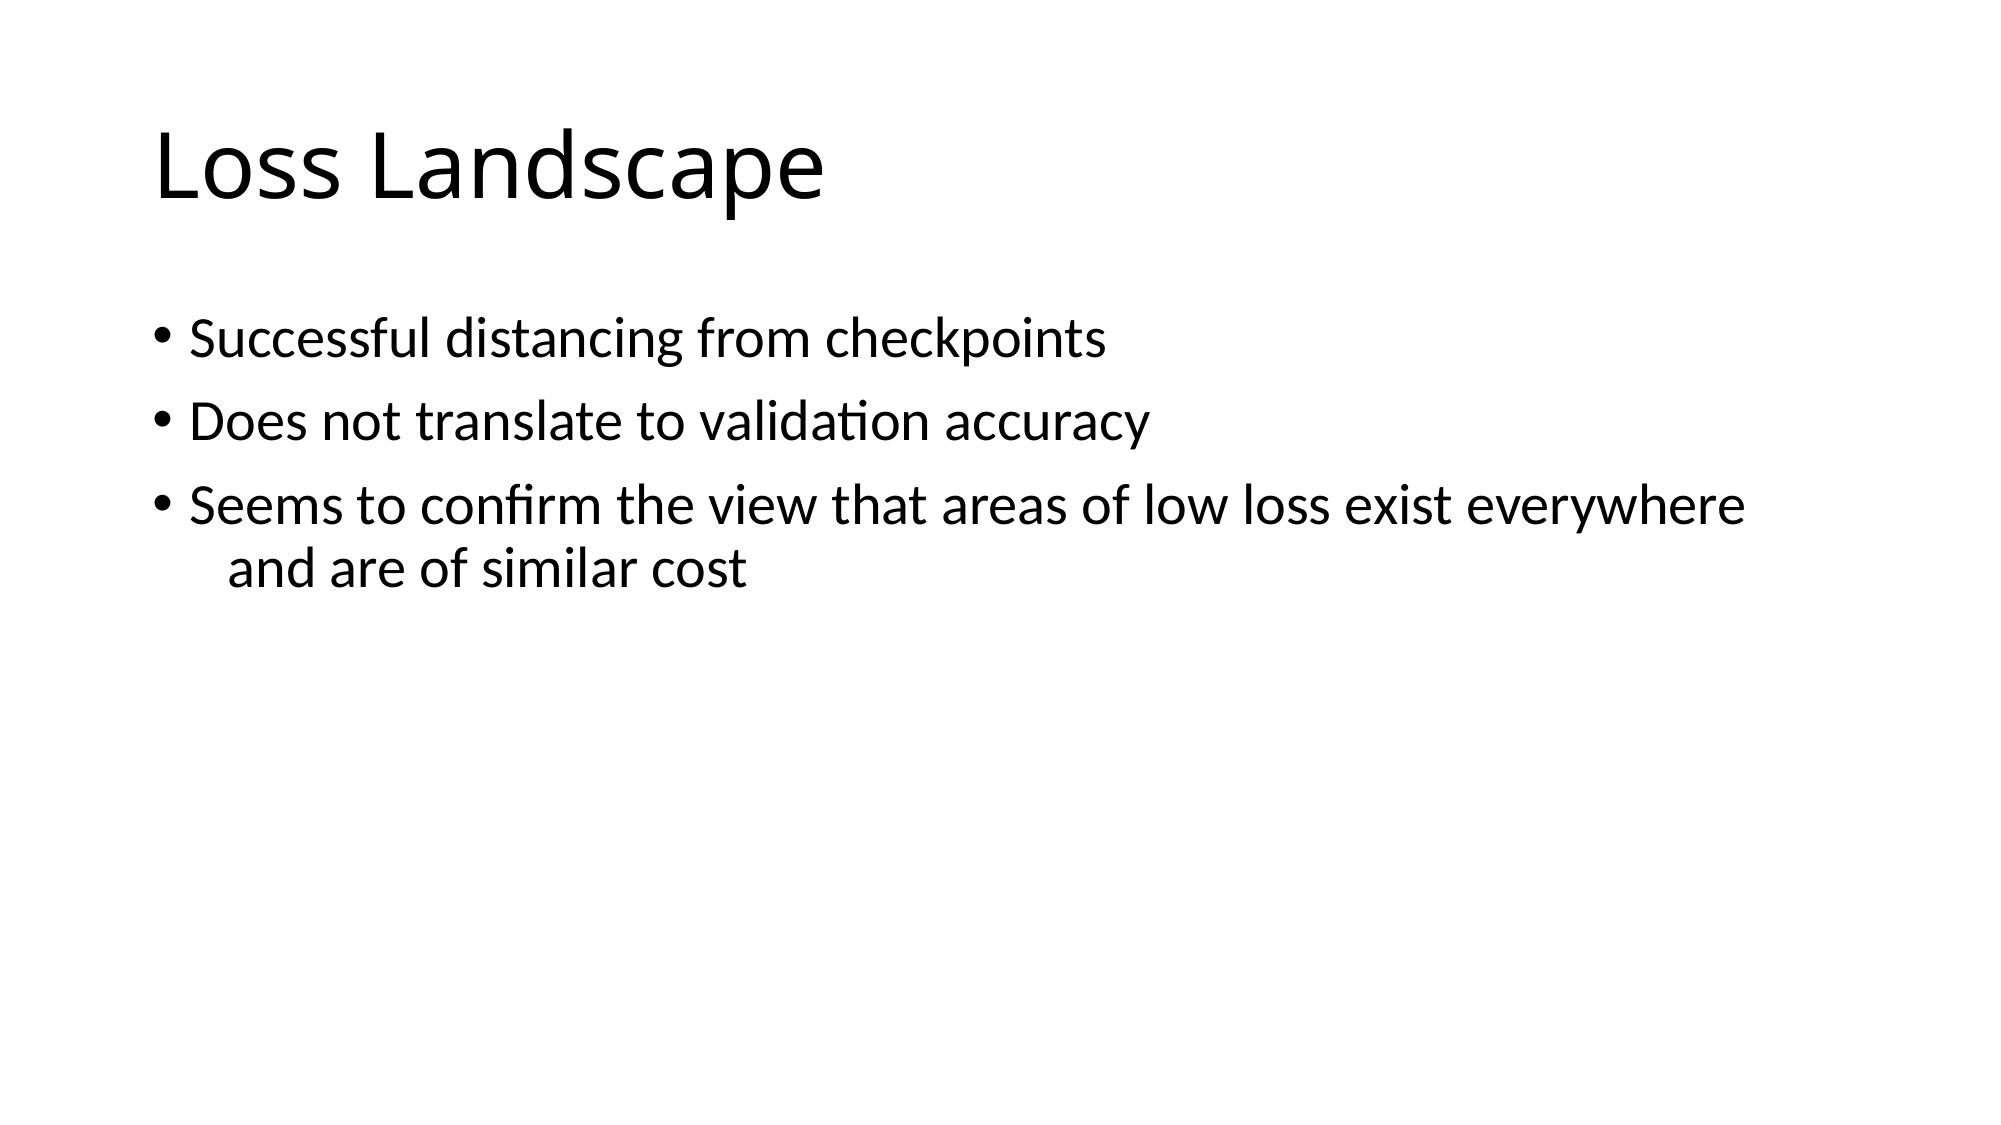

# Loss Landscape
Successful distancing from checkpoints
Does not translate to validation accuracy
Seems to confirm the view that areas of low loss exist everywhere and are of similar cost